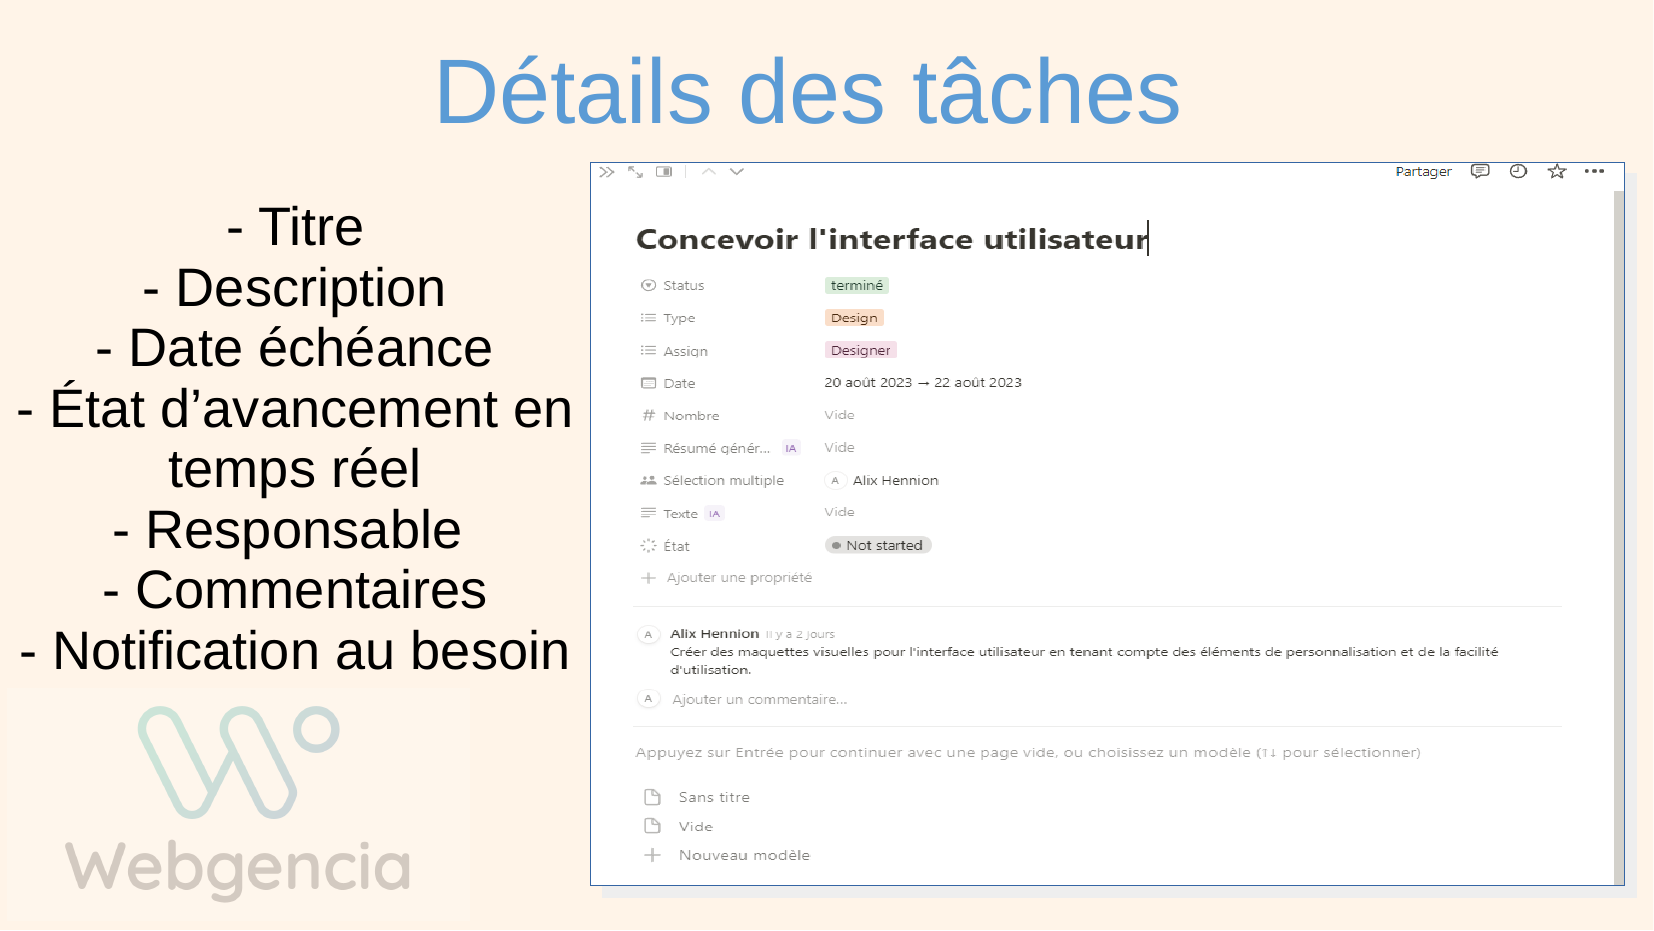

# Détails des tâches
- Titre
- Description
- Date échéance
- État d’avancement en temps réel
- Responsable
- Commentaires
- Notification au besoin